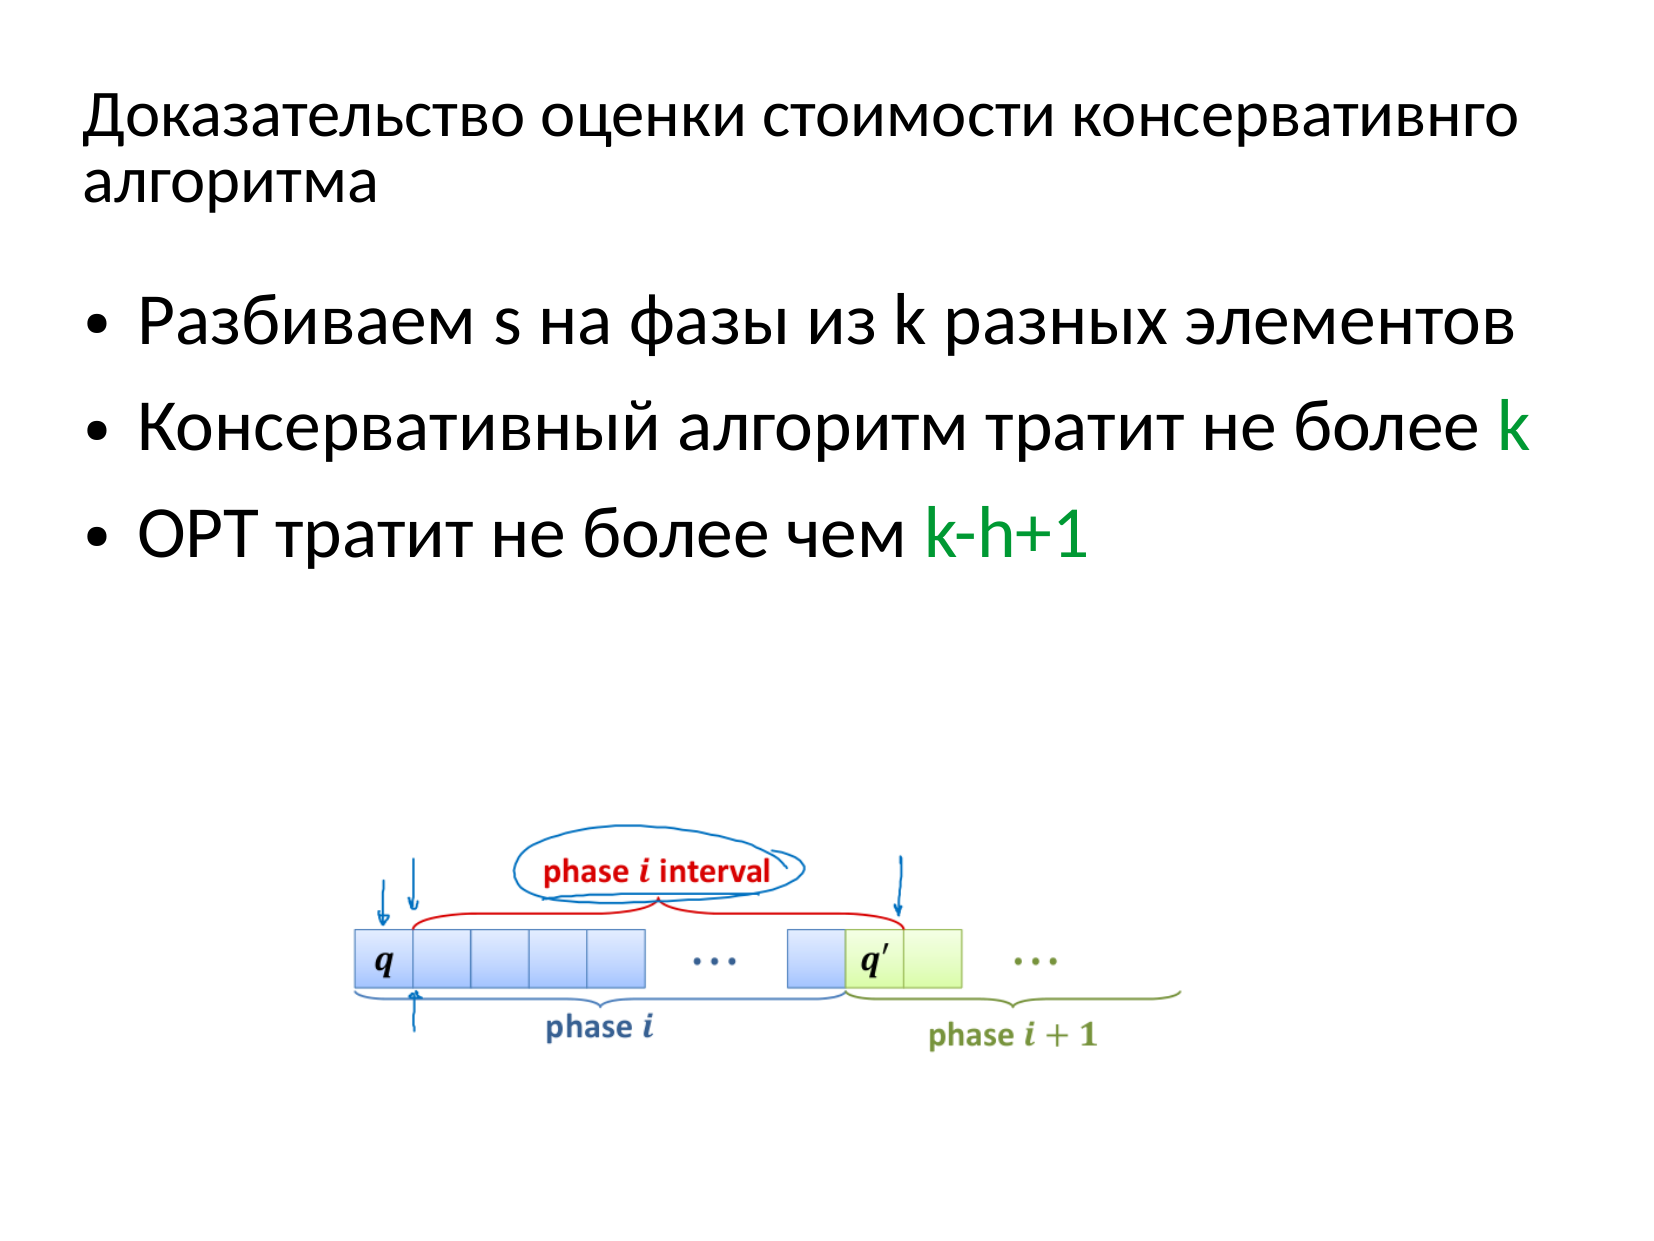

# Доказательство оценки стоимости консервативнго алгоритма
Разбиваем s на фазы из k разных элементов
Консервативный алгоритм тратит не более k
OPT тратит не более чем k-h+1